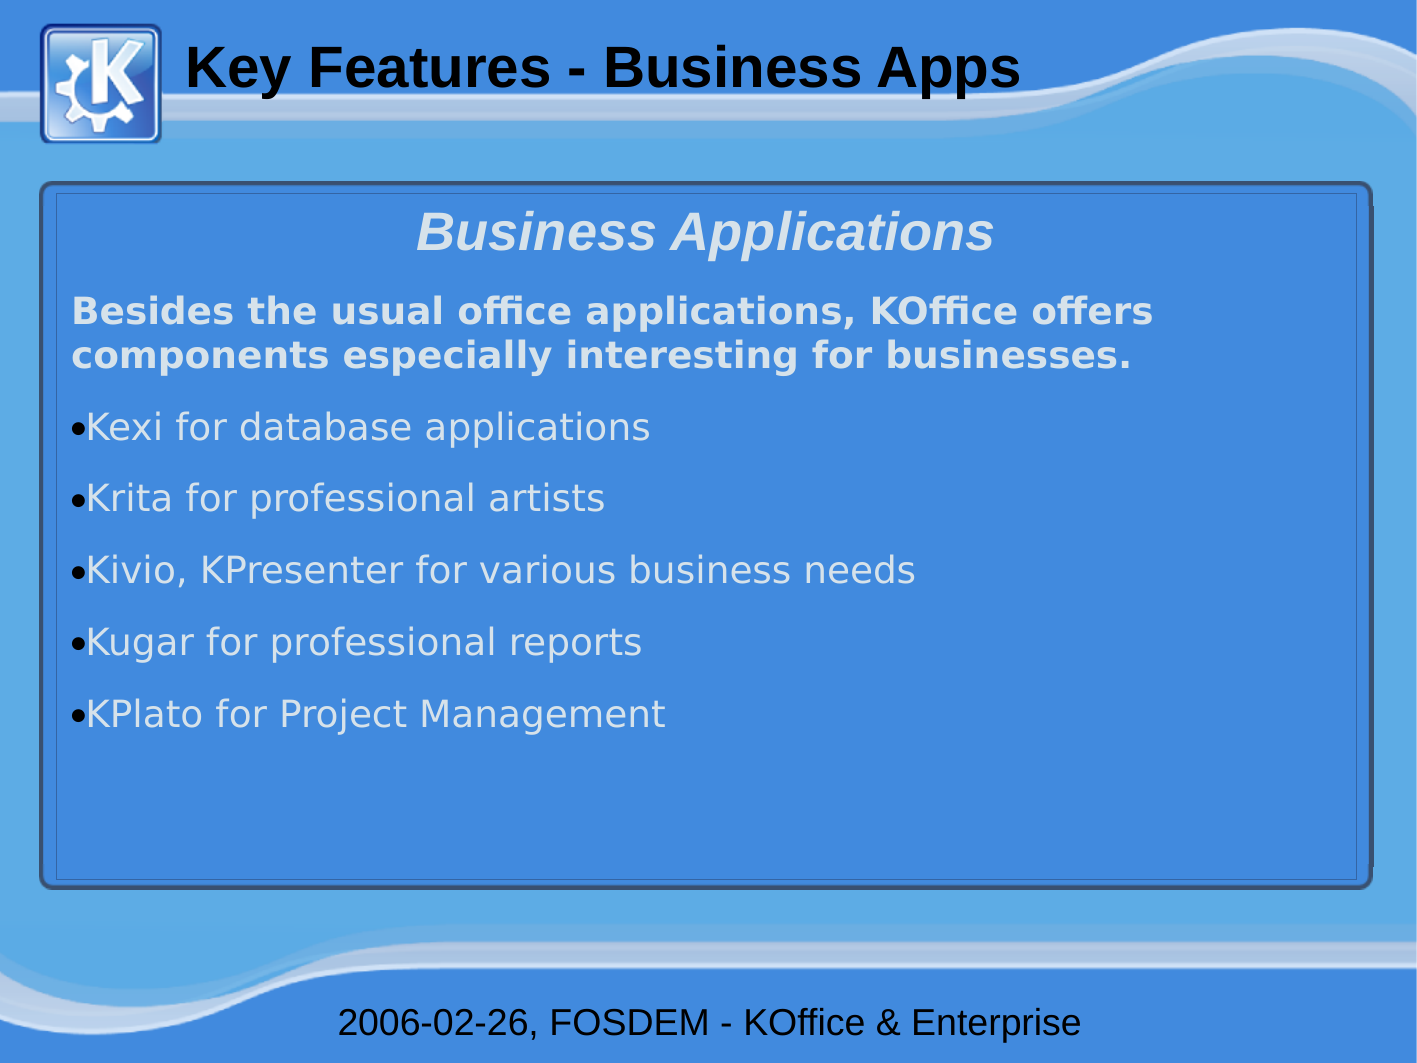

Key Features - Business Apps
Business Applications
Besides the usual office applications, KOffice offers components especially interesting for businesses.
Kexi for database applications
Krita for professional artists
Kivio, KPresenter for various business needs
Kugar for professional reports
KPlato for Project Management